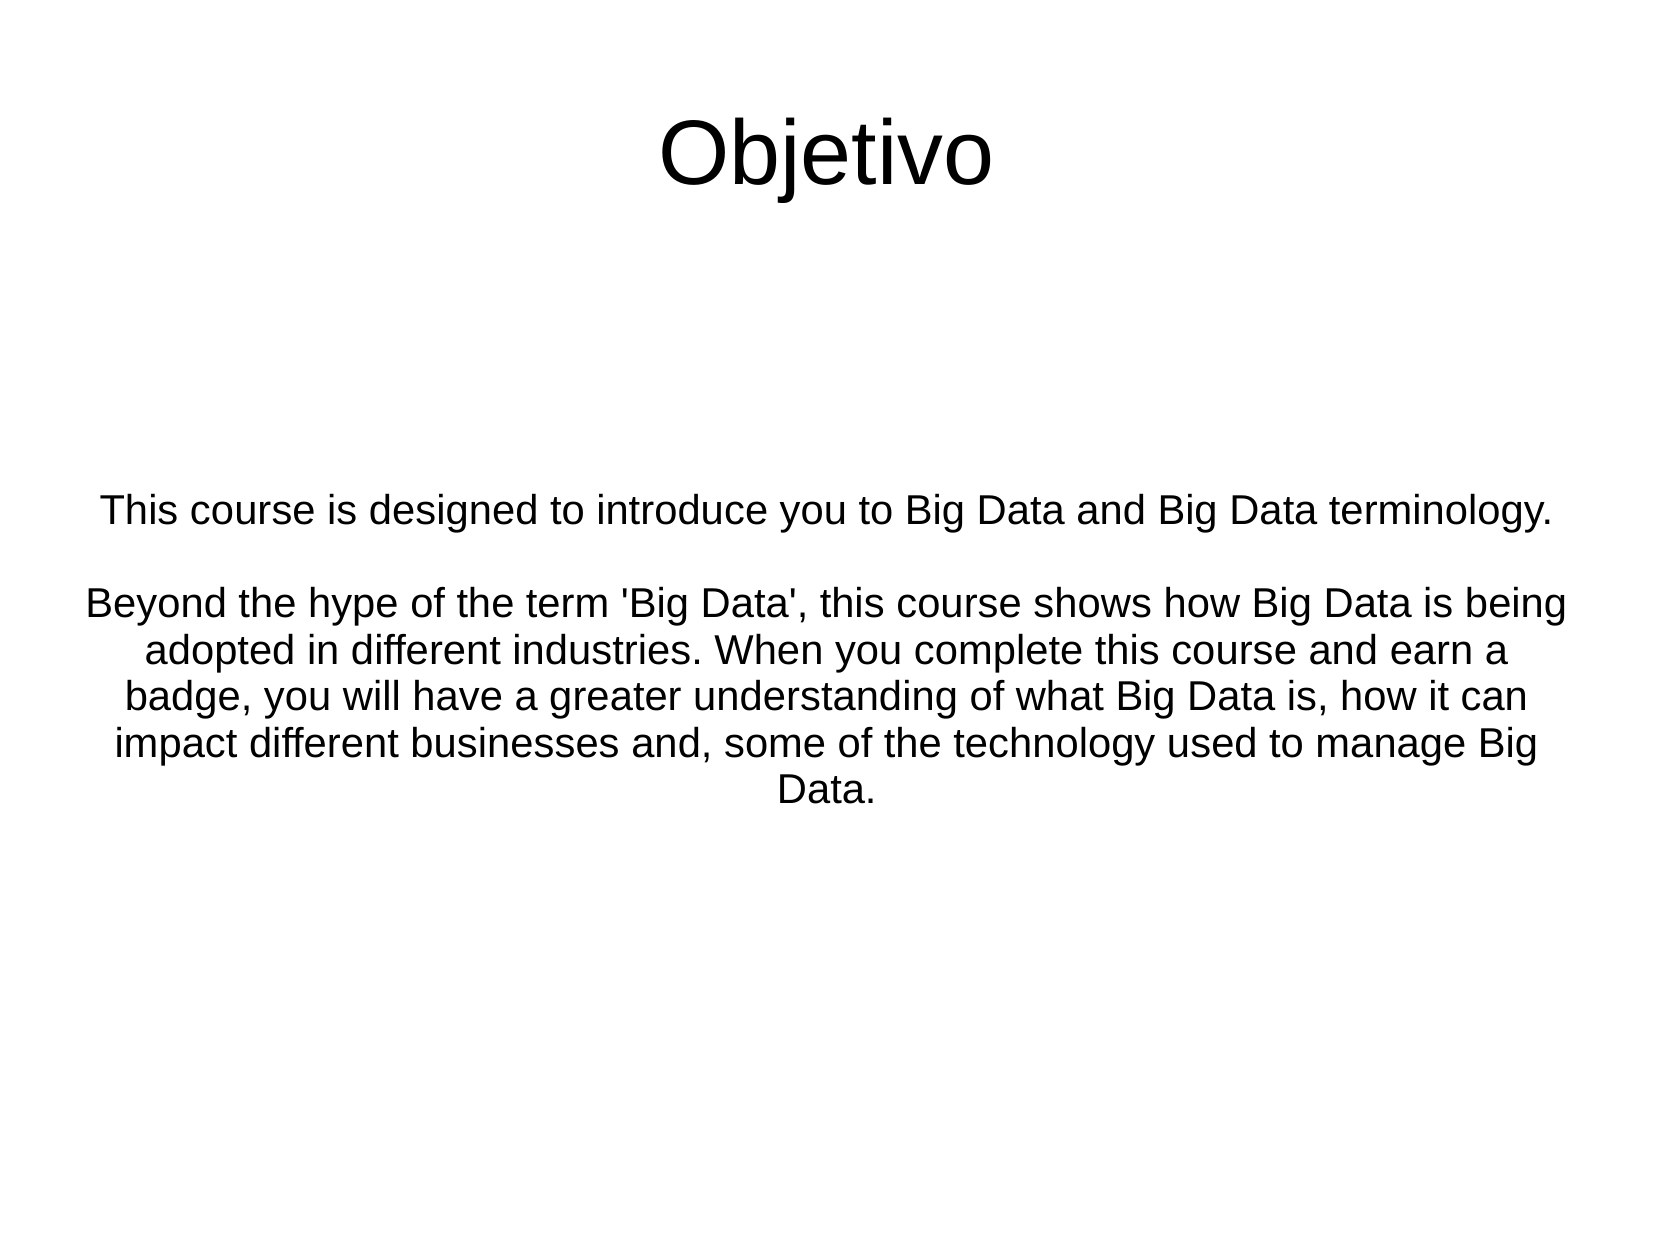

# Objetivo
This course is designed to introduce you to Big Data and Big Data terminology.
Beyond the hype of the term 'Big Data', this course shows how Big Data is being adopted in different industries. When you complete this course and earn a badge, you will have a greater understanding of what Big Data is, how it can impact different businesses and, some of the technology used to manage Big Data.